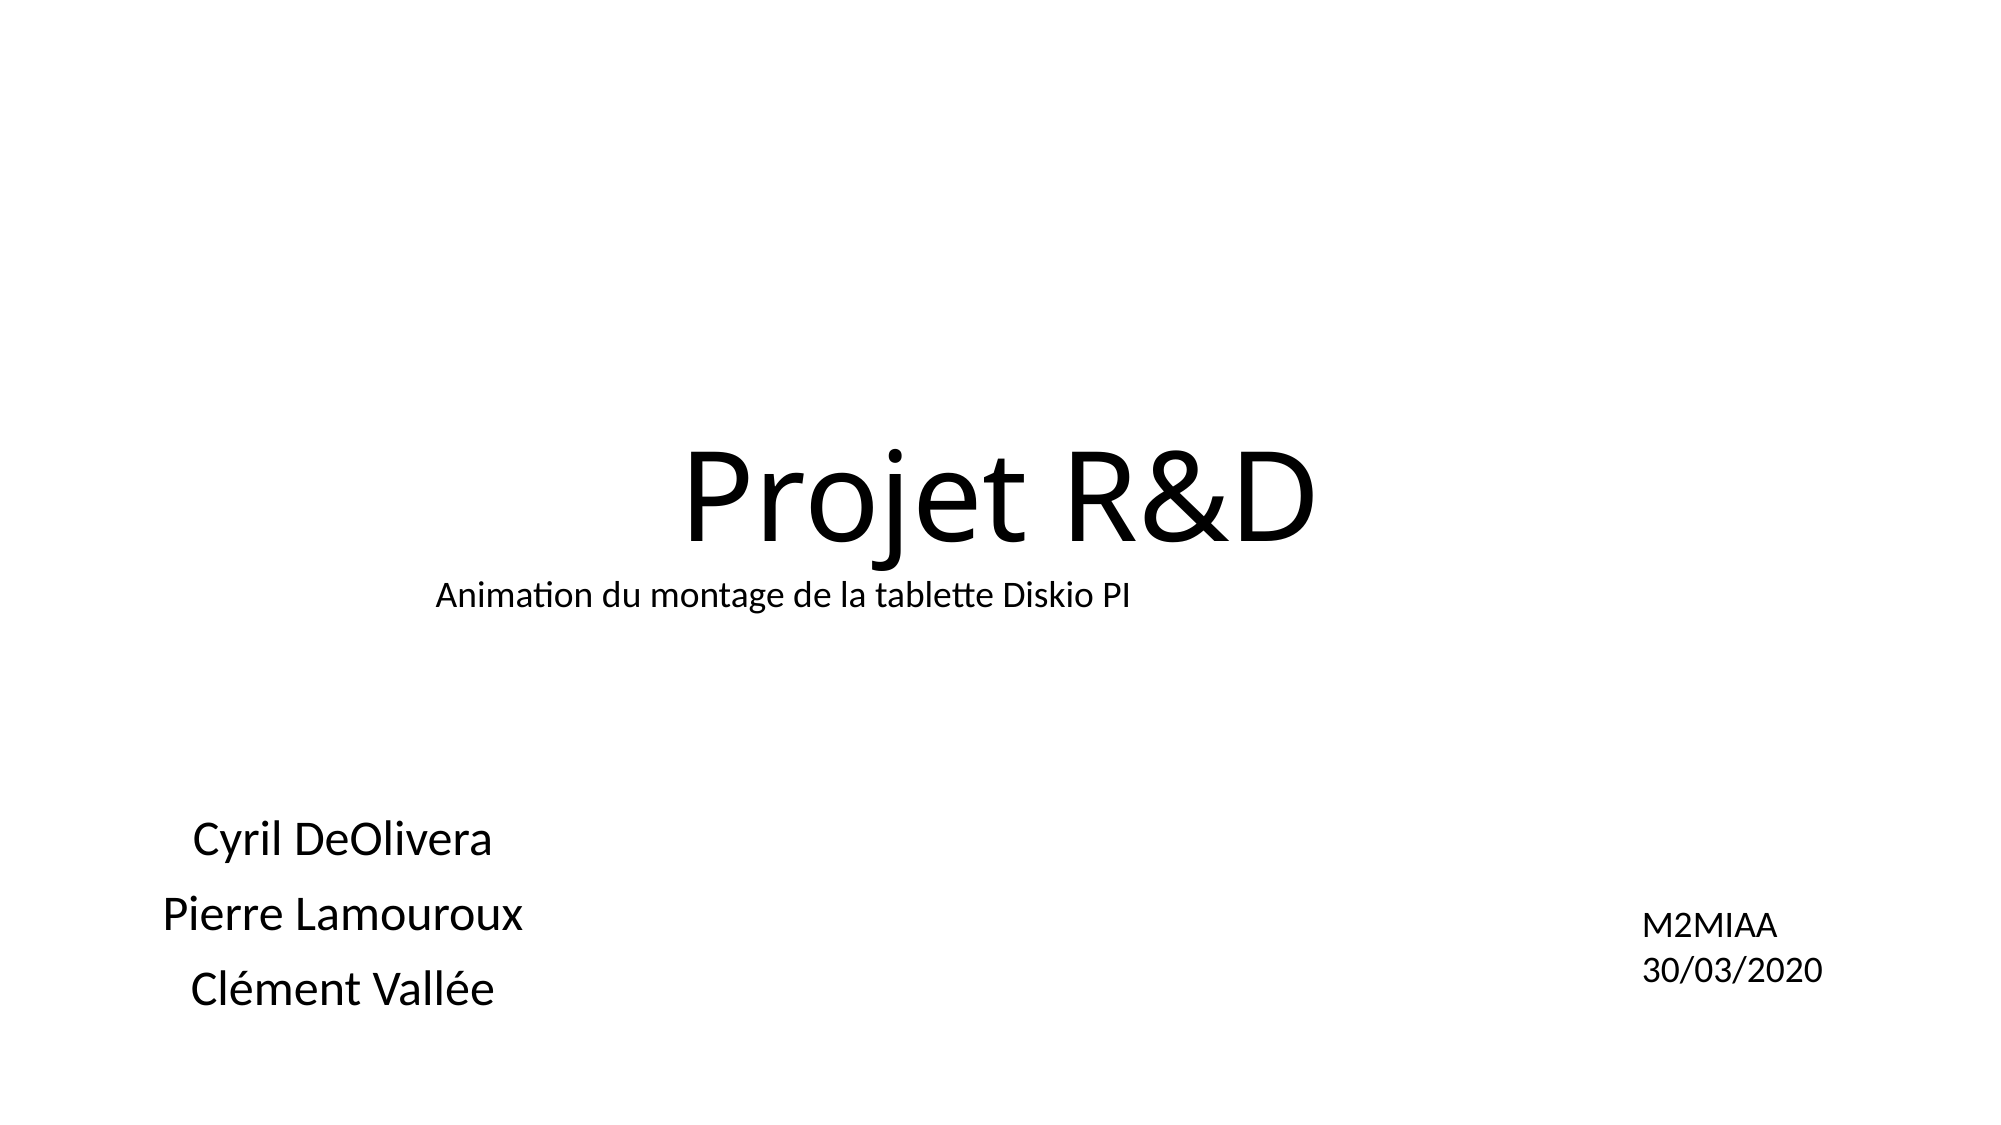

# Projet R&D
Animation du montage de la tablette Diskio PI
Cyril DeOlivera
Pierre Lamouroux
Clément Vallée
M2MIAA
30/03/2020